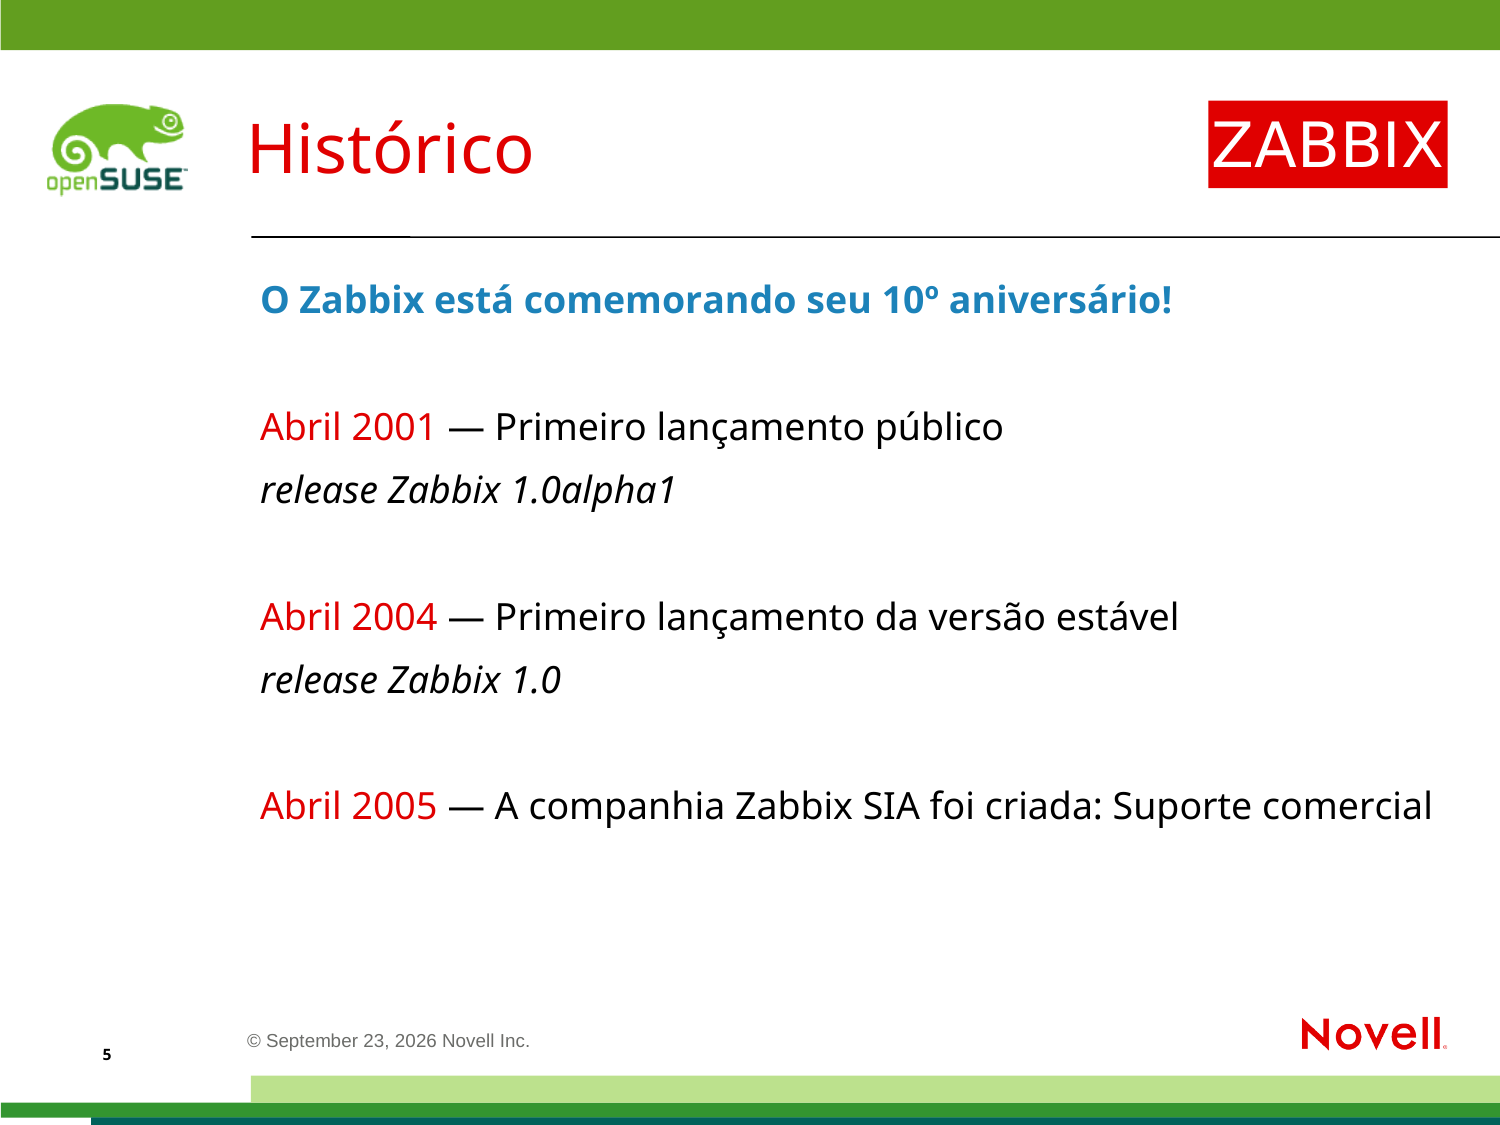

# Histórico
ZABBIX
O Zabbix está comemorando seu 10º aniversário!
Abril 2001 — Primeiro lançamento público
release Zabbix 1.0alpha1
Abril 2004 — Primeiro lançamento da versão estável
release Zabbix 1.0
Abril 2005 — A companhia Zabbix SIA foi criada: Suporte comercial